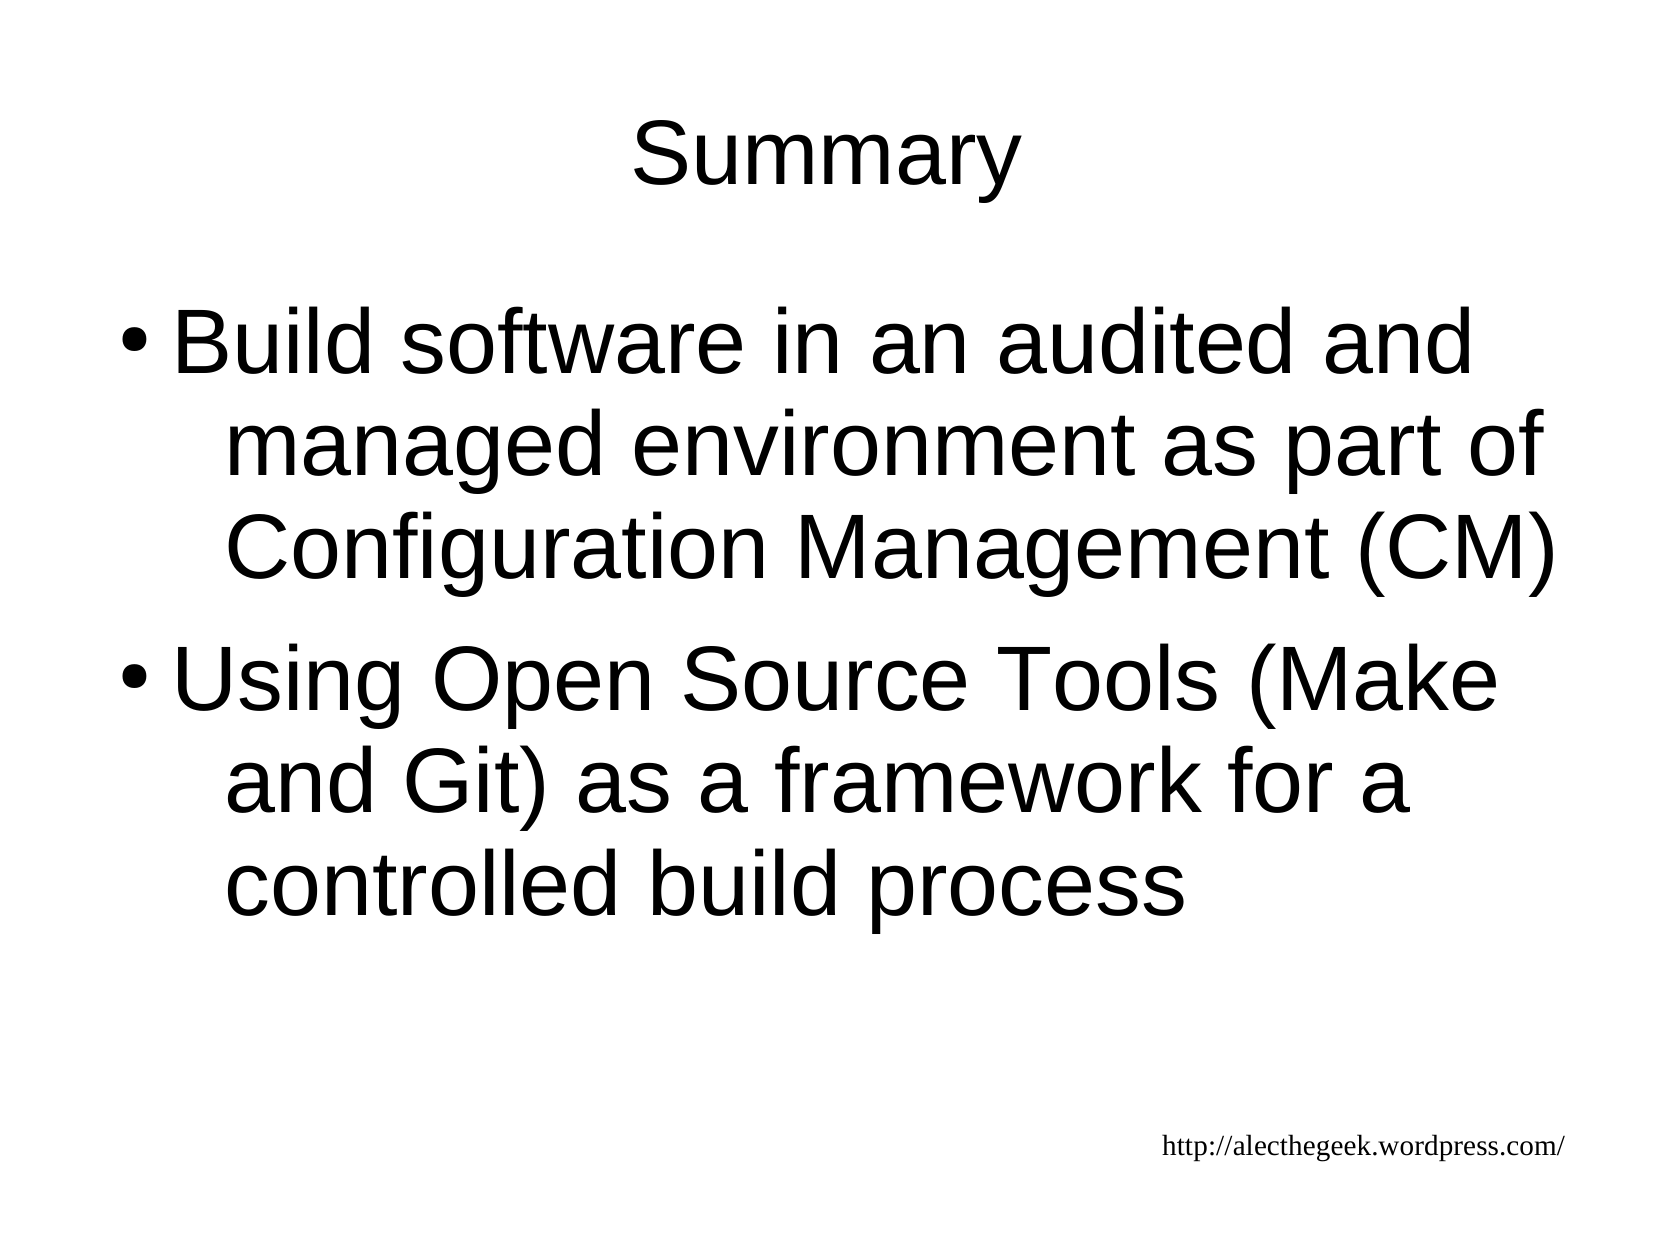

# Summary
Build software in an audited and managed environment as part of Configuration Management (CM)
Using Open Source Tools (Make and Git) as a framework for a controlled build process
http://alecthegeek.wordpress.com/